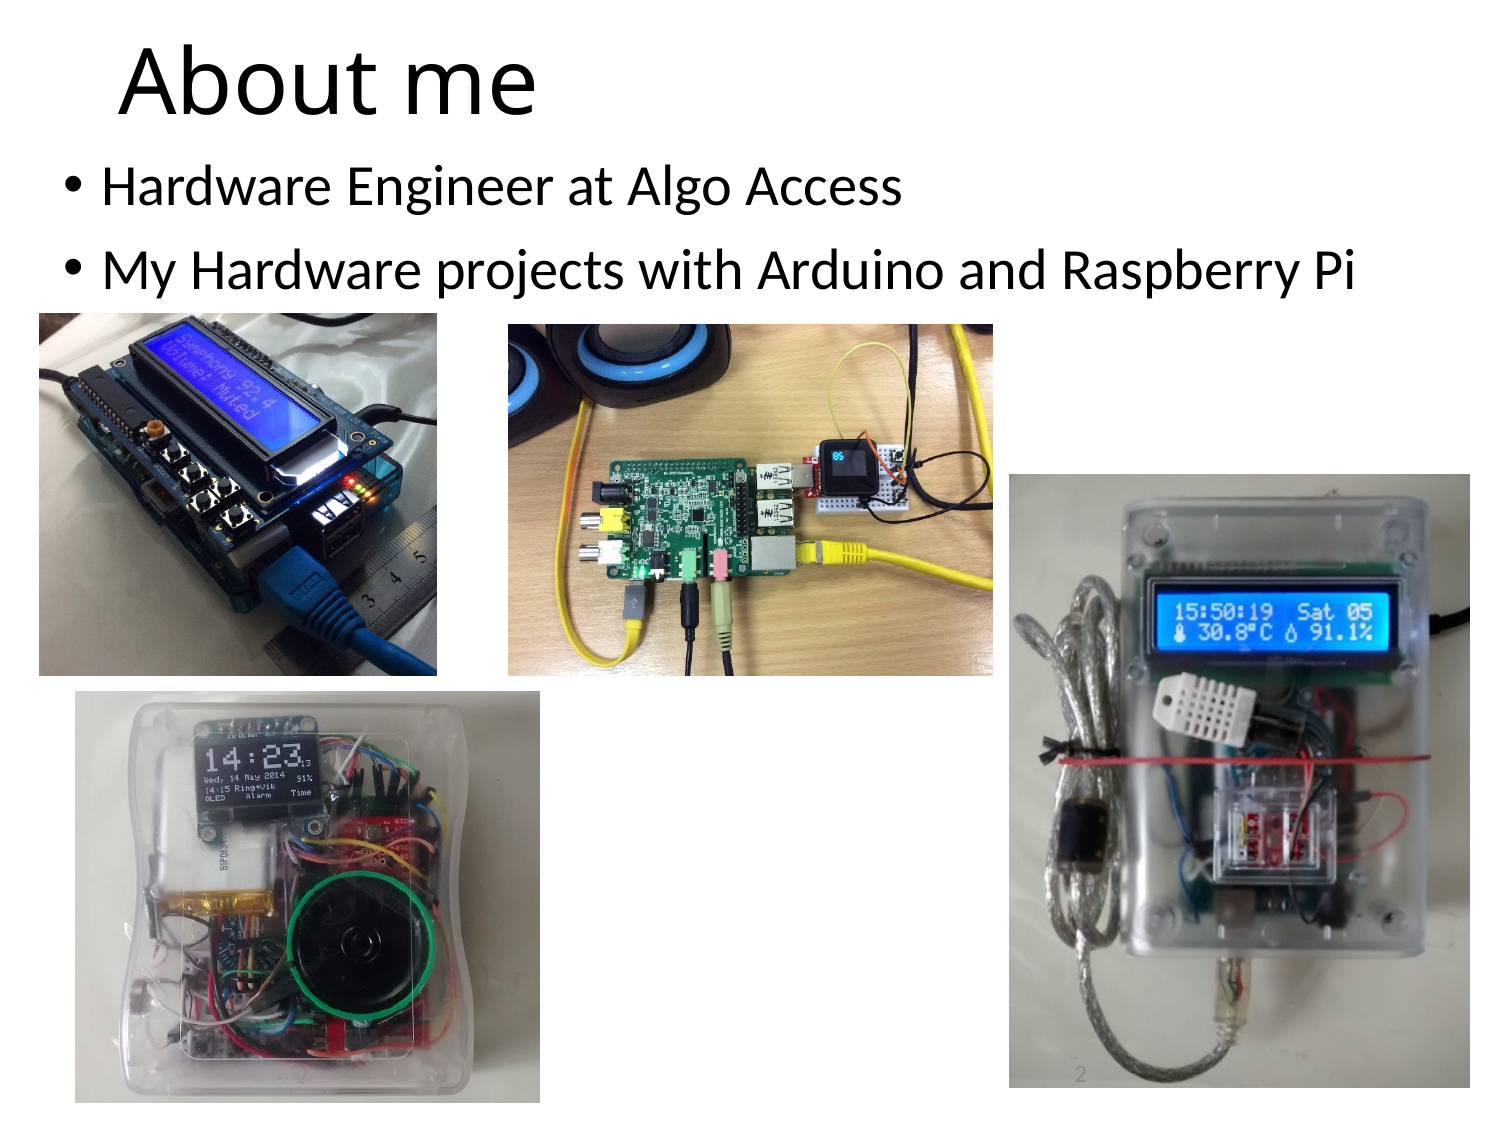

# About me
Hardware Engineer at Algo Access
My Hardware projects with Arduino and Raspberry Pi
2